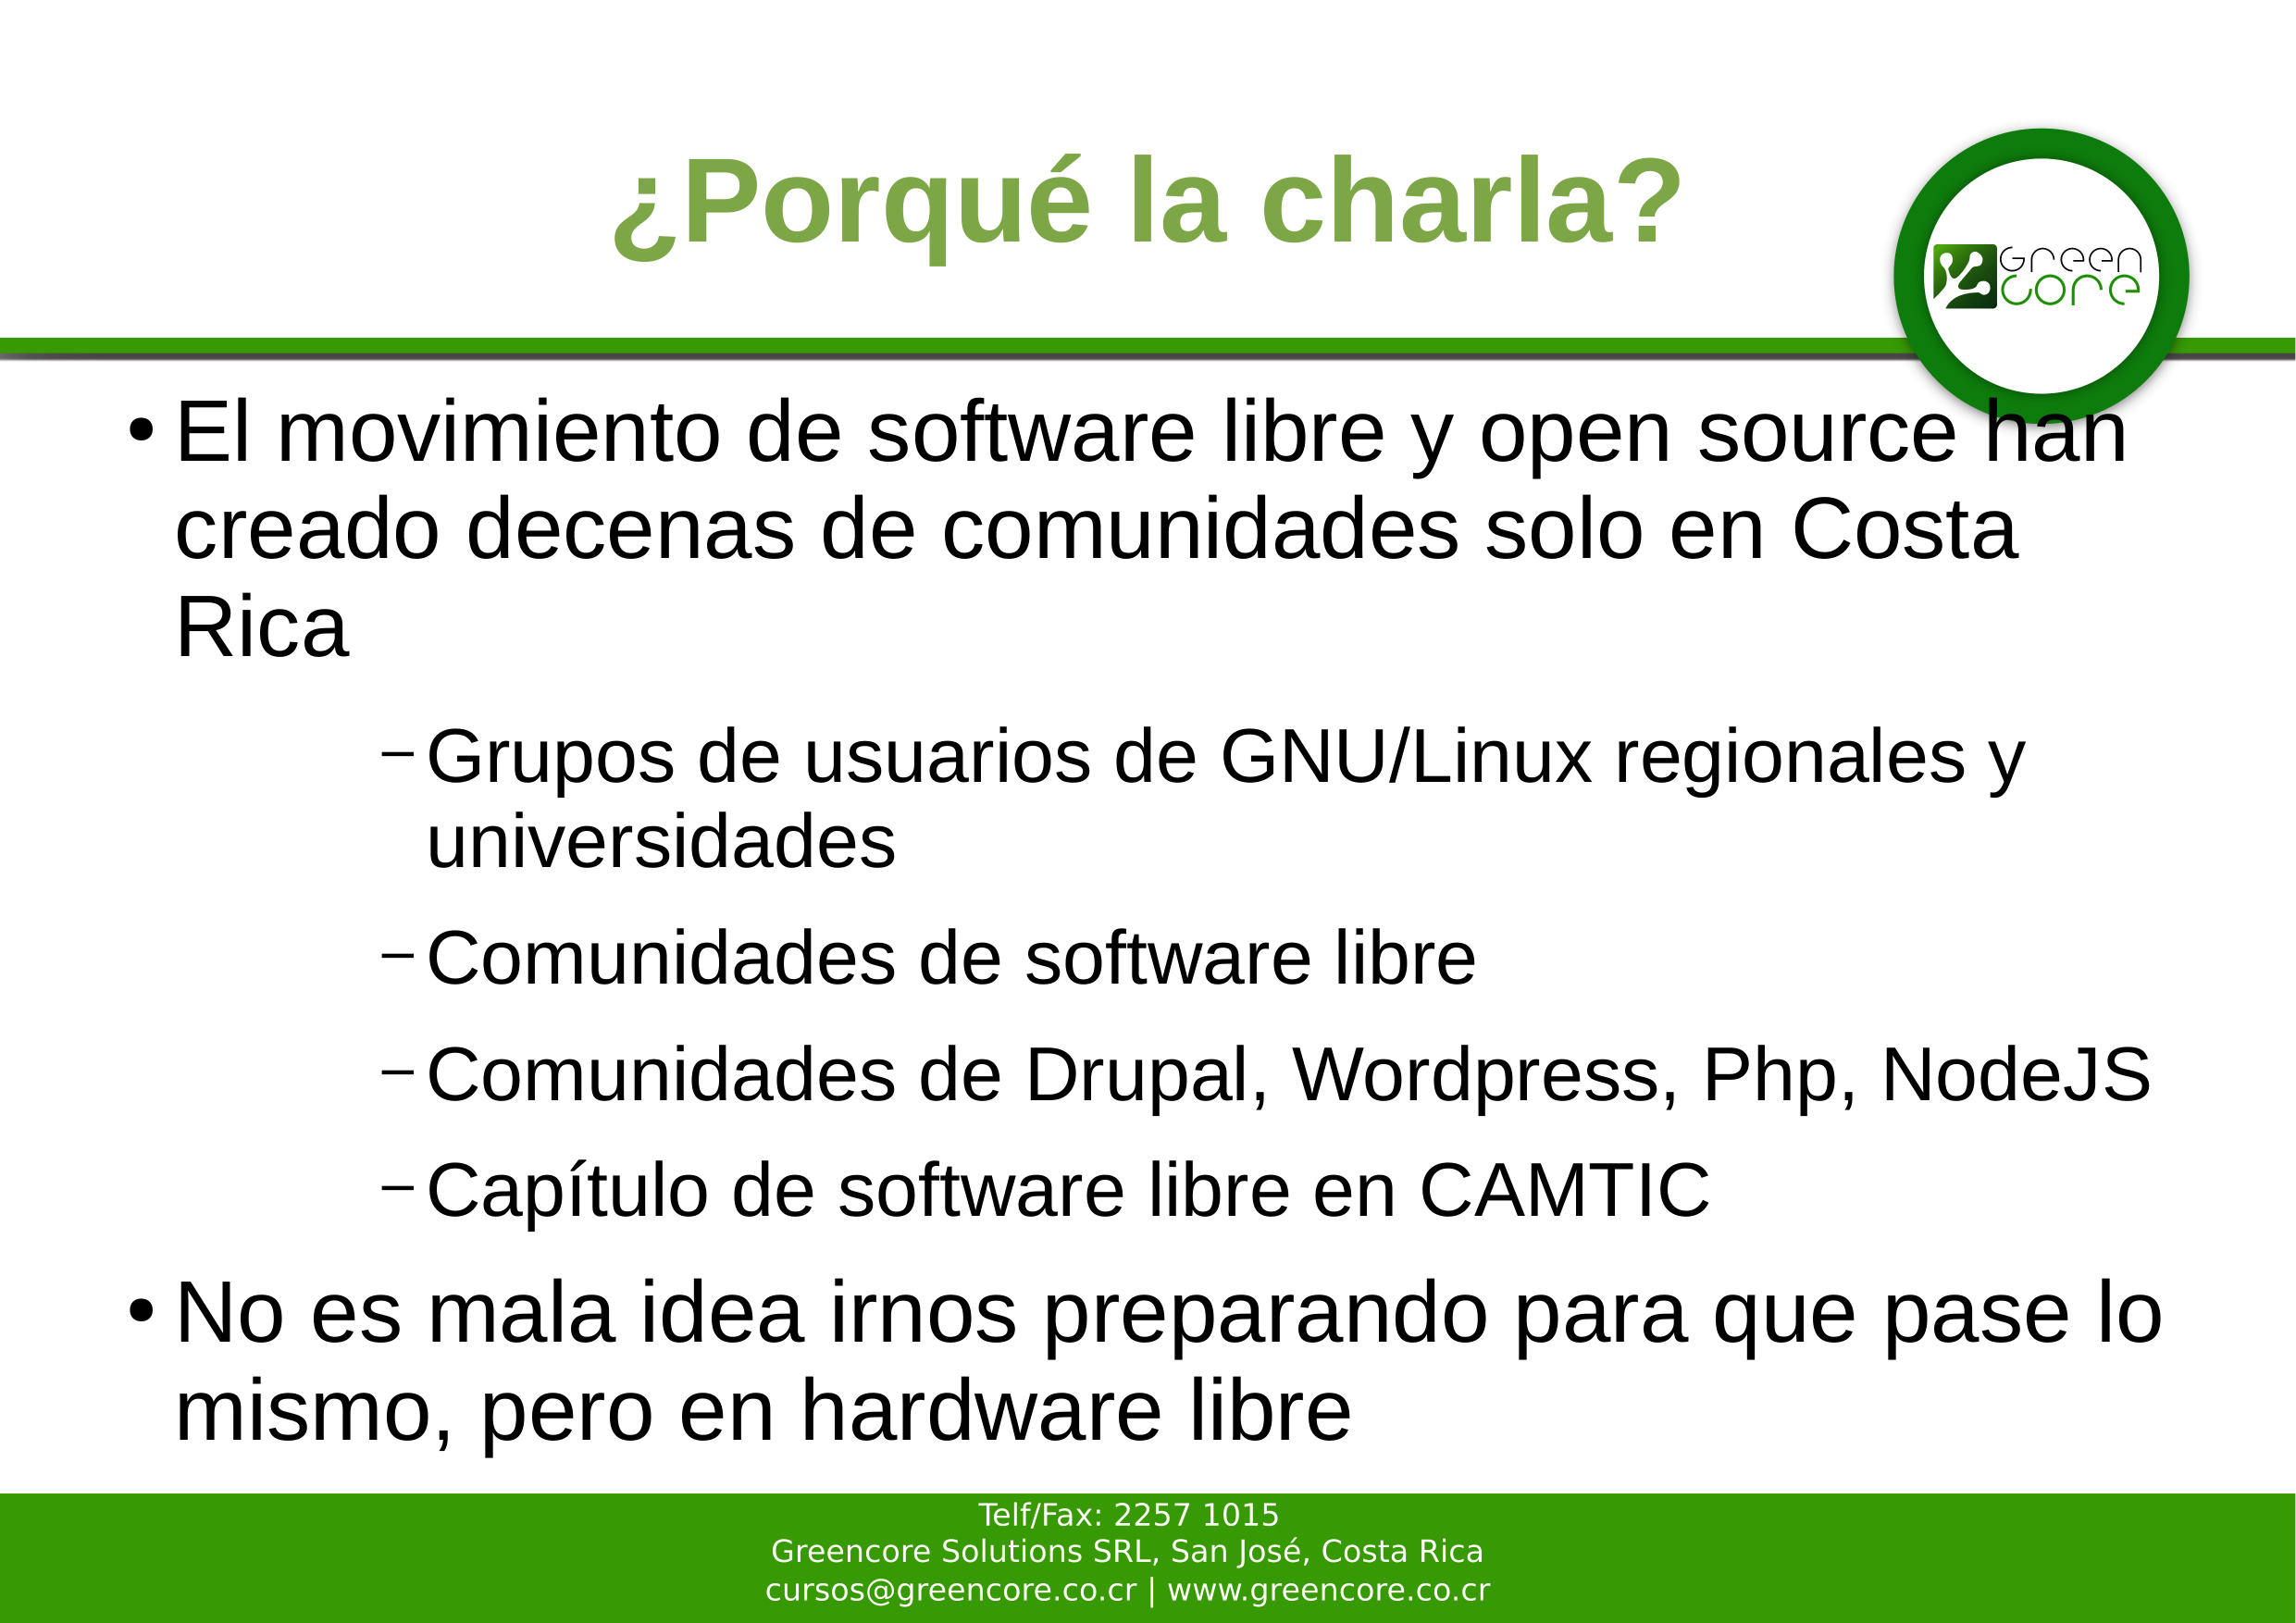

# ¿Porqué la charla?
El movimiento de software libre y open source han creado decenas de comunidades solo en Costa Rica
Grupos de usuarios de GNU/Linux regionales y universidades
Comunidades de software libre
Comunidades de Drupal, Wordpress, Php, NodeJS
Capítulo de software libre en CAMTIC
No es mala idea irnos preparando para que pase lo mismo, pero en hardware libre